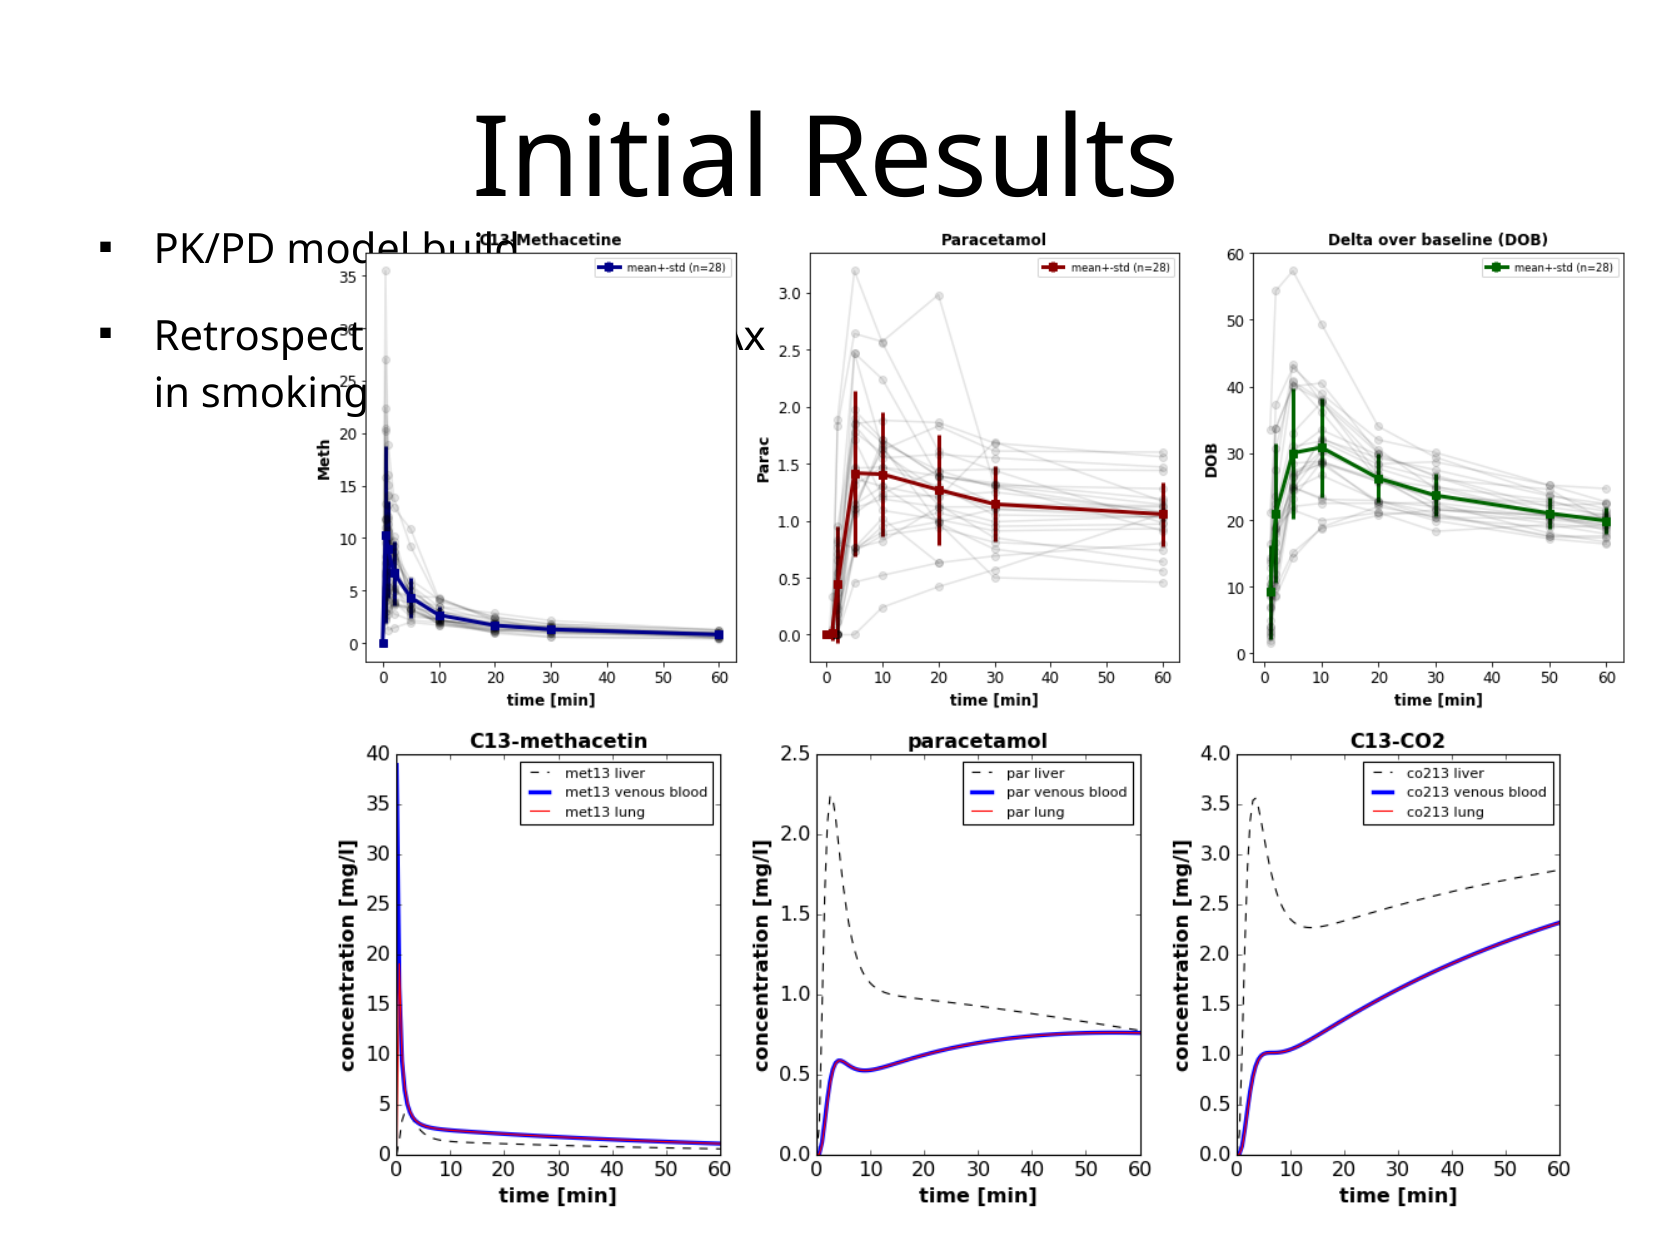

# Initial Results
PK/PD model build
Retrospective analysis of LiMAx in smoking